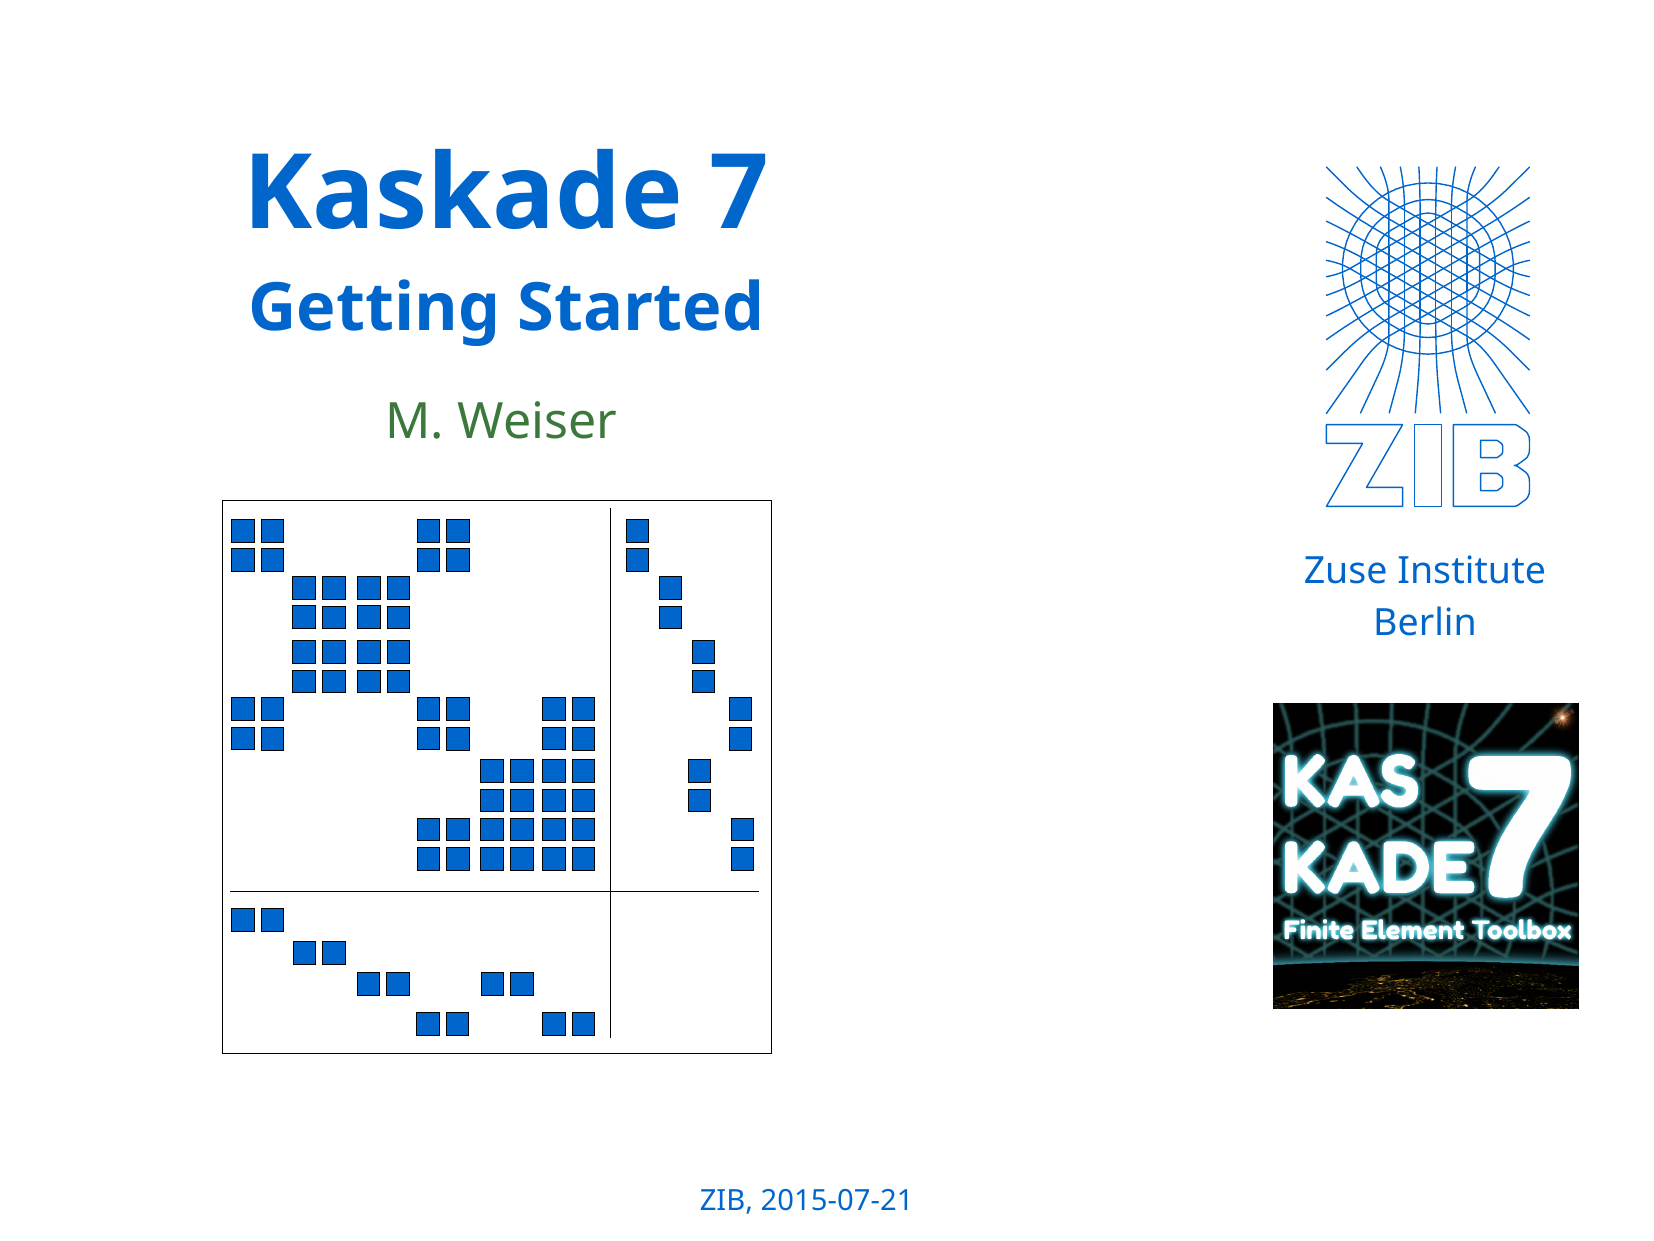

Kaskade 7
Getting Started
M. Weiser
ZIB, 2015-07-21